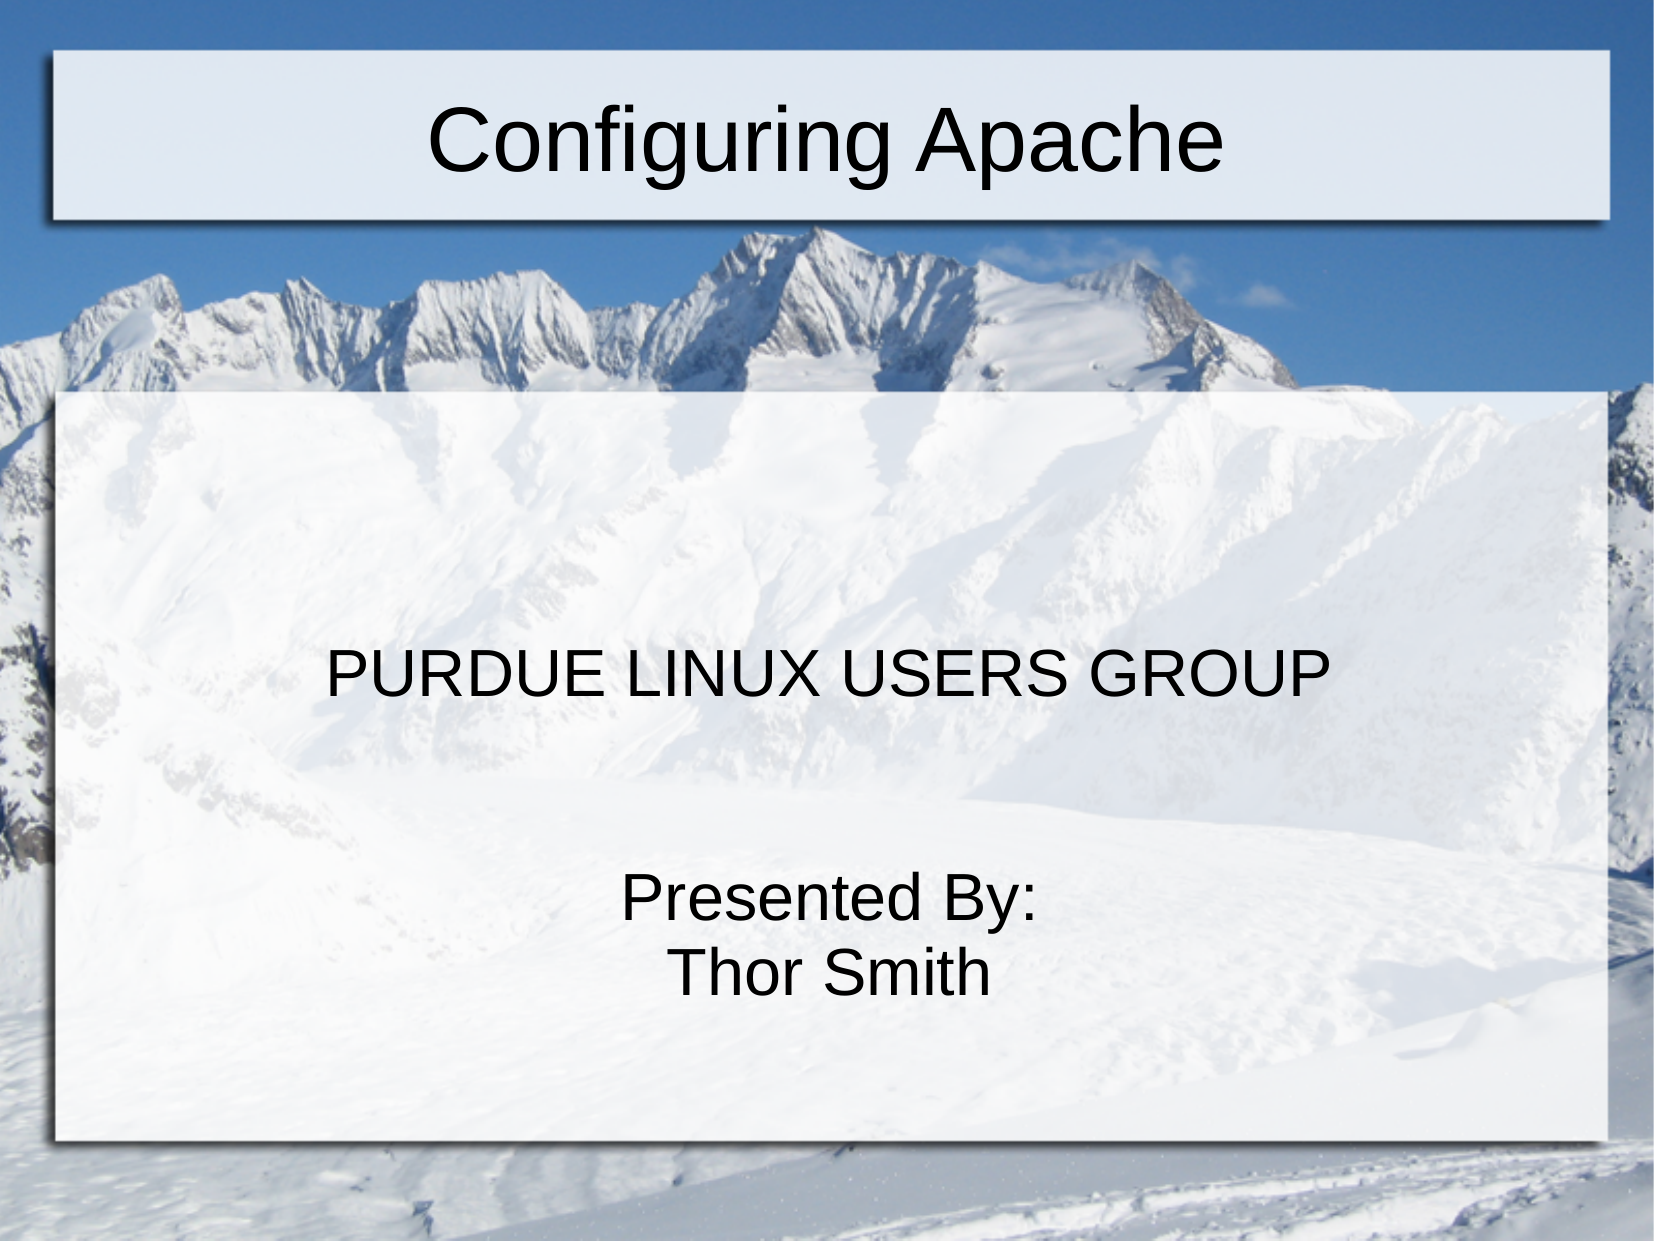

# Configuring Apache
PURDUE LINUX USERS GROUP
Presented By:
Thor Smith